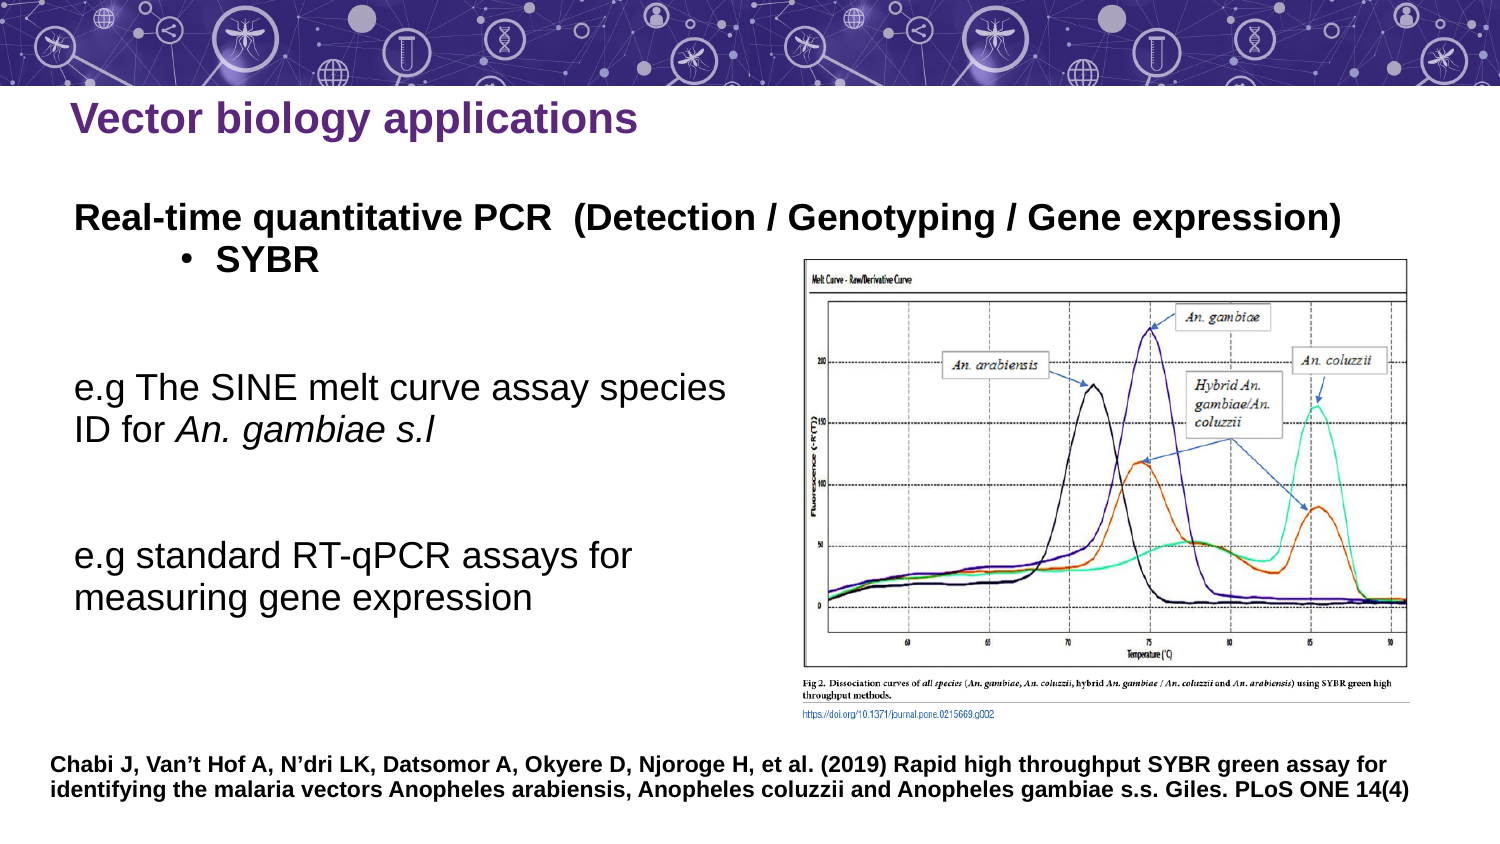

# Vector biology applications
Real-time quantitative PCR (Detection / Genotyping / Gene expression)
SYBR
e.g The SINE melt curve assay species ID for An. gambiae s.l
e.g standard RT-qPCR assays for measuring gene expression
Chabi J, Van’t Hof A, N’dri LK, Datsomor A, Okyere D, Njoroge H, et al. (2019) Rapid high throughput SYBR green assay for identifying the malaria vectors Anopheles arabiensis, Anopheles coluzzii and Anopheles gambiae s.s. Giles. PLoS ONE 14(4)